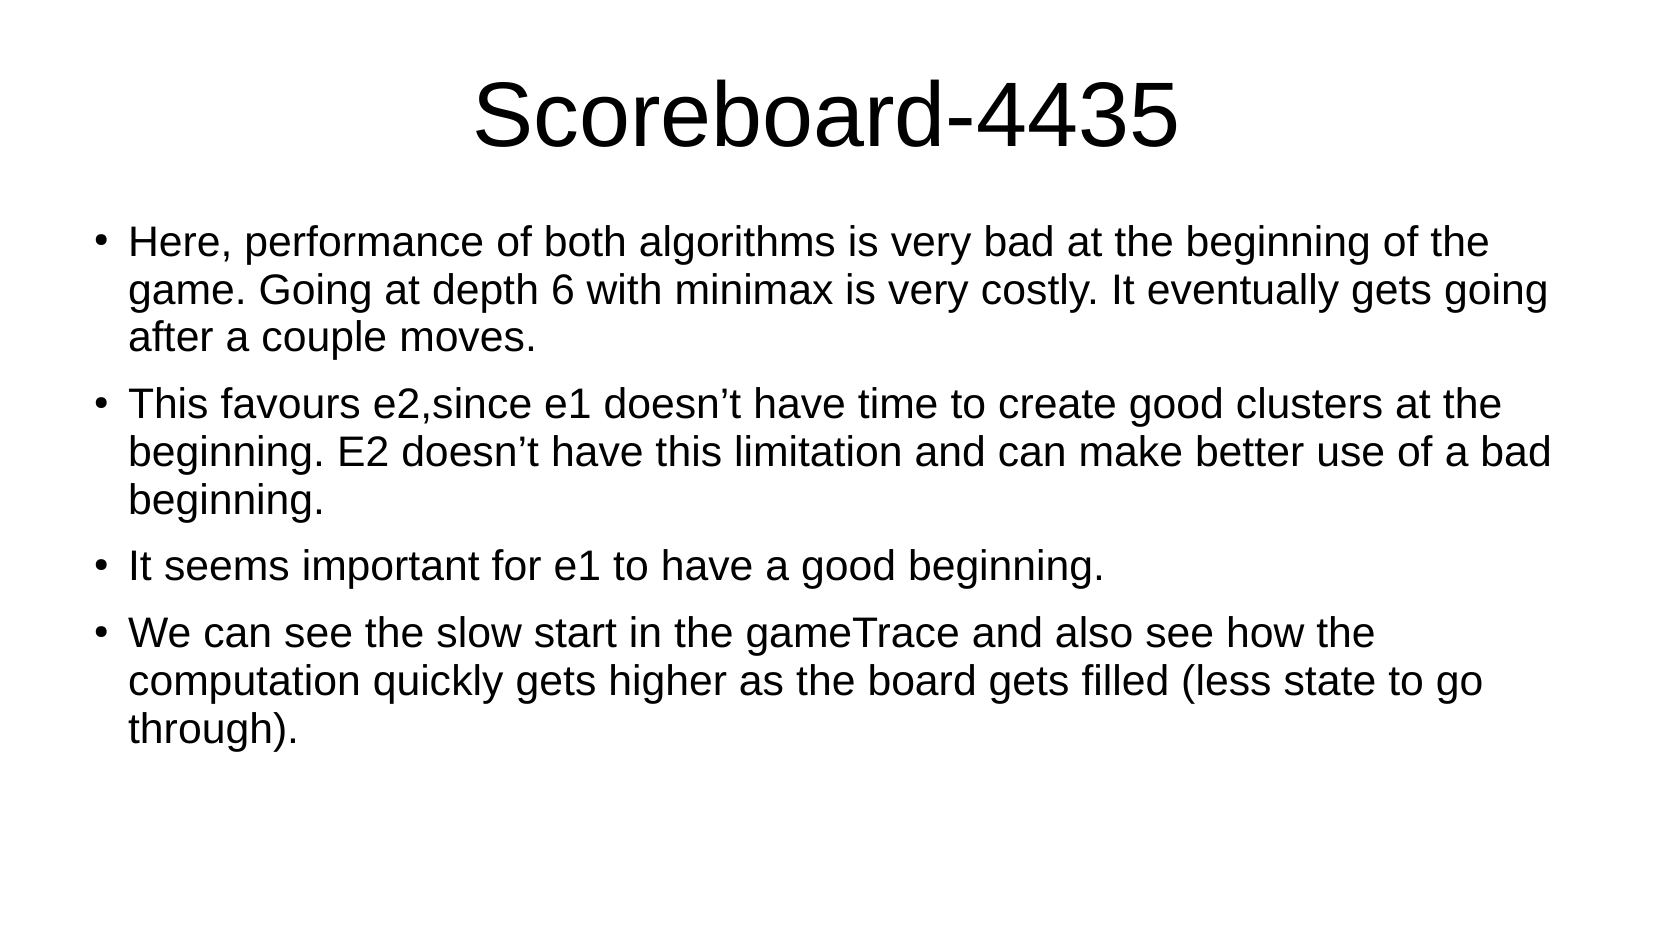

# Scoreboard-4435
Here, performance of both algorithms is very bad at the beginning of the game. Going at depth 6 with minimax is very costly. It eventually gets going after a couple moves.
This favours e2,since e1 doesn’t have time to create good clusters at the beginning. E2 doesn’t have this limitation and can make better use of a bad beginning.
It seems important for e1 to have a good beginning.
We can see the slow start in the gameTrace and also see how the computation quickly gets higher as the board gets filled (less state to go through).